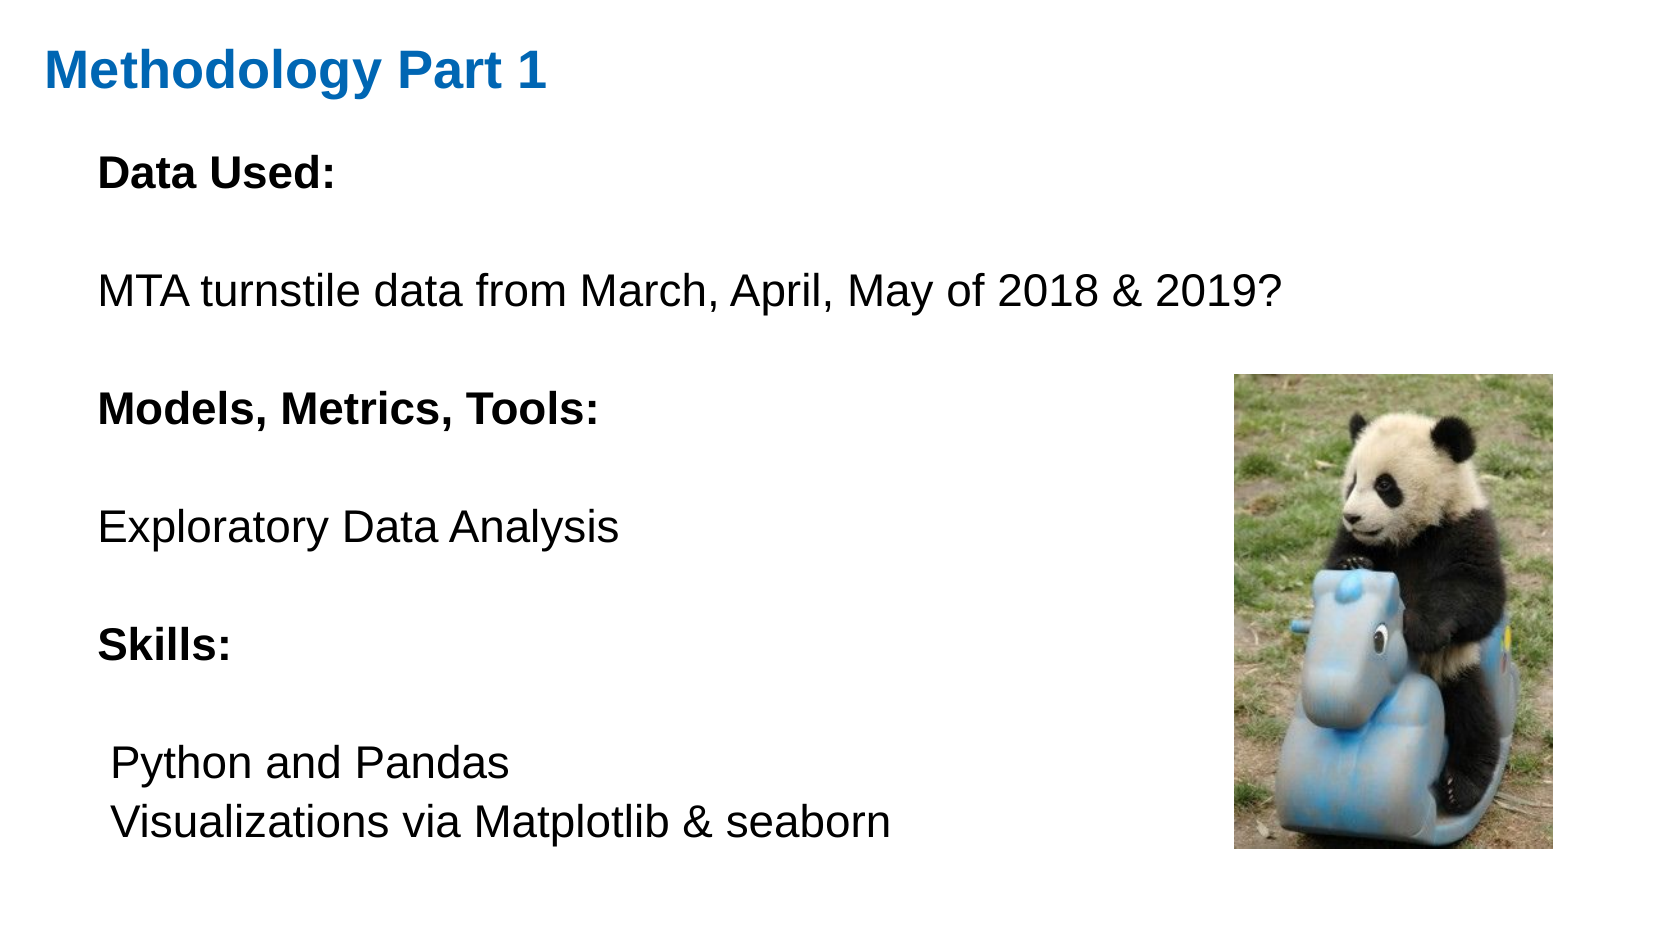

Methodology Part 1
Data Used:
MTA turnstile data from March, April, May of 2018 & 2019?
Models, Metrics, Tools:
Exploratory Data Analysis
Skills:
 Python and Pandas
 Visualizations via Matplotlib & seaborn